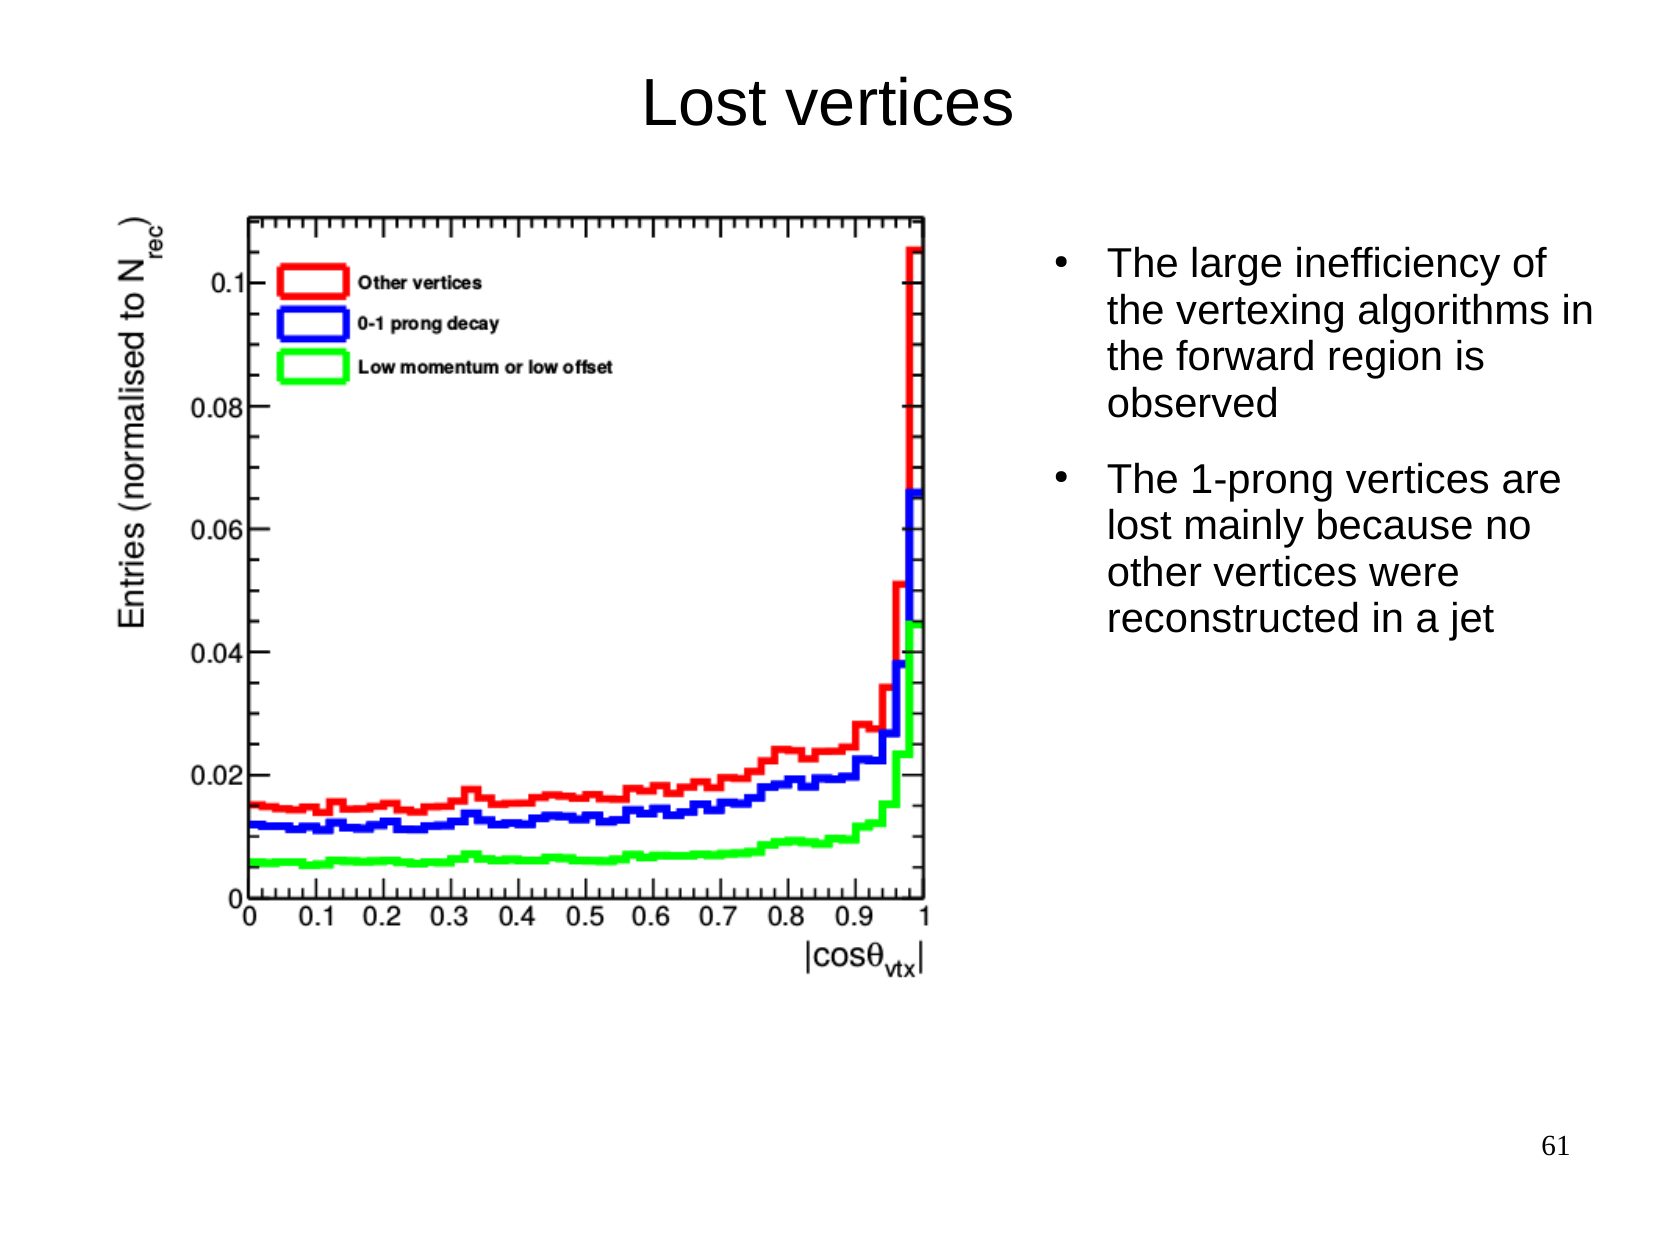

# Lost vertices
The large inefficiency of the vertexing algorithms in the forward region is observed
The 1-prong vertices are lost mainly because no other vertices were reconstructed in a jet
61